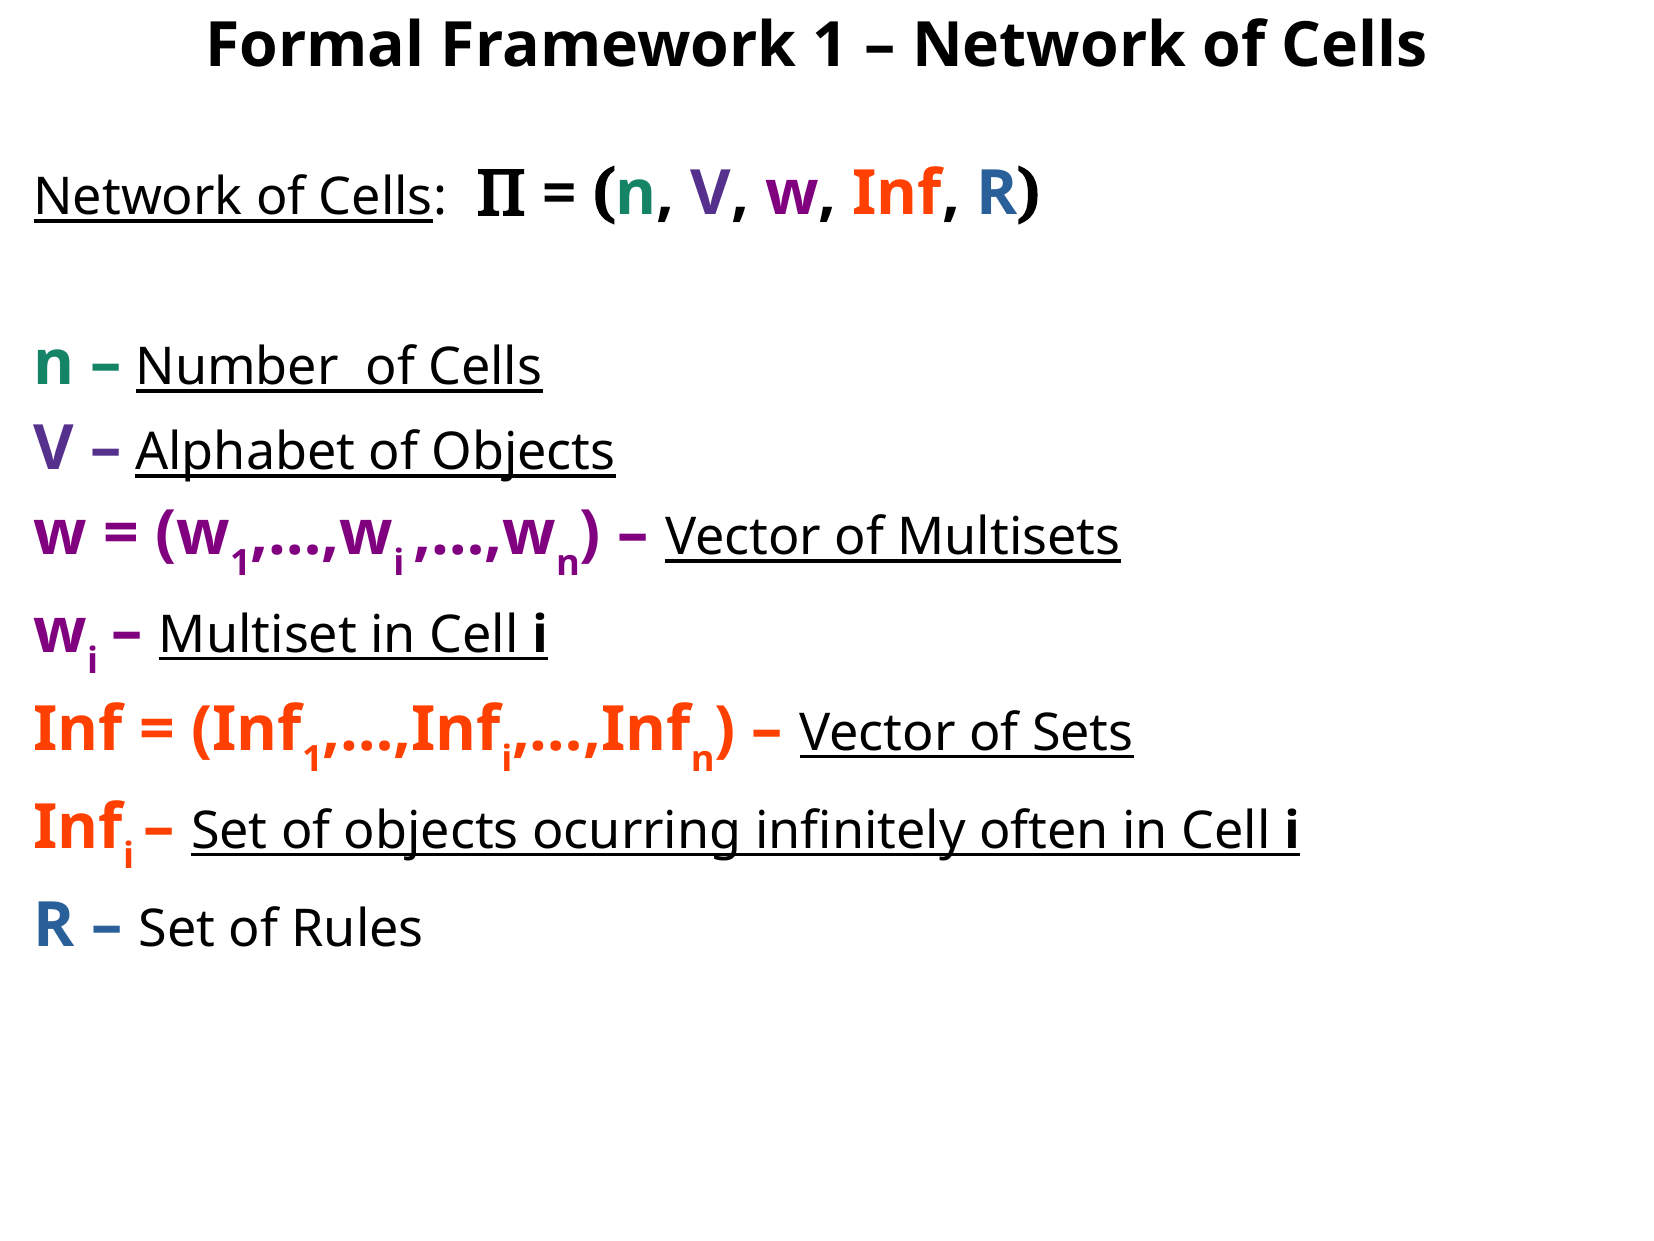

# Formal Framework 1 – Network of Cells
Network of Cells: Π = (n, V, w, Inf, R)
n – Number of Cells
V – Alphabet of Objects
w = (w1,…,wi ,…,wn) – Vector of Multisets
wi – Multiset in Cell i
Inf = (Inf1,…,Infi,…,Infn) – Vector of Sets
Infi – Set of objects ocurring infinitely often in Cell i
R – Set of Rules